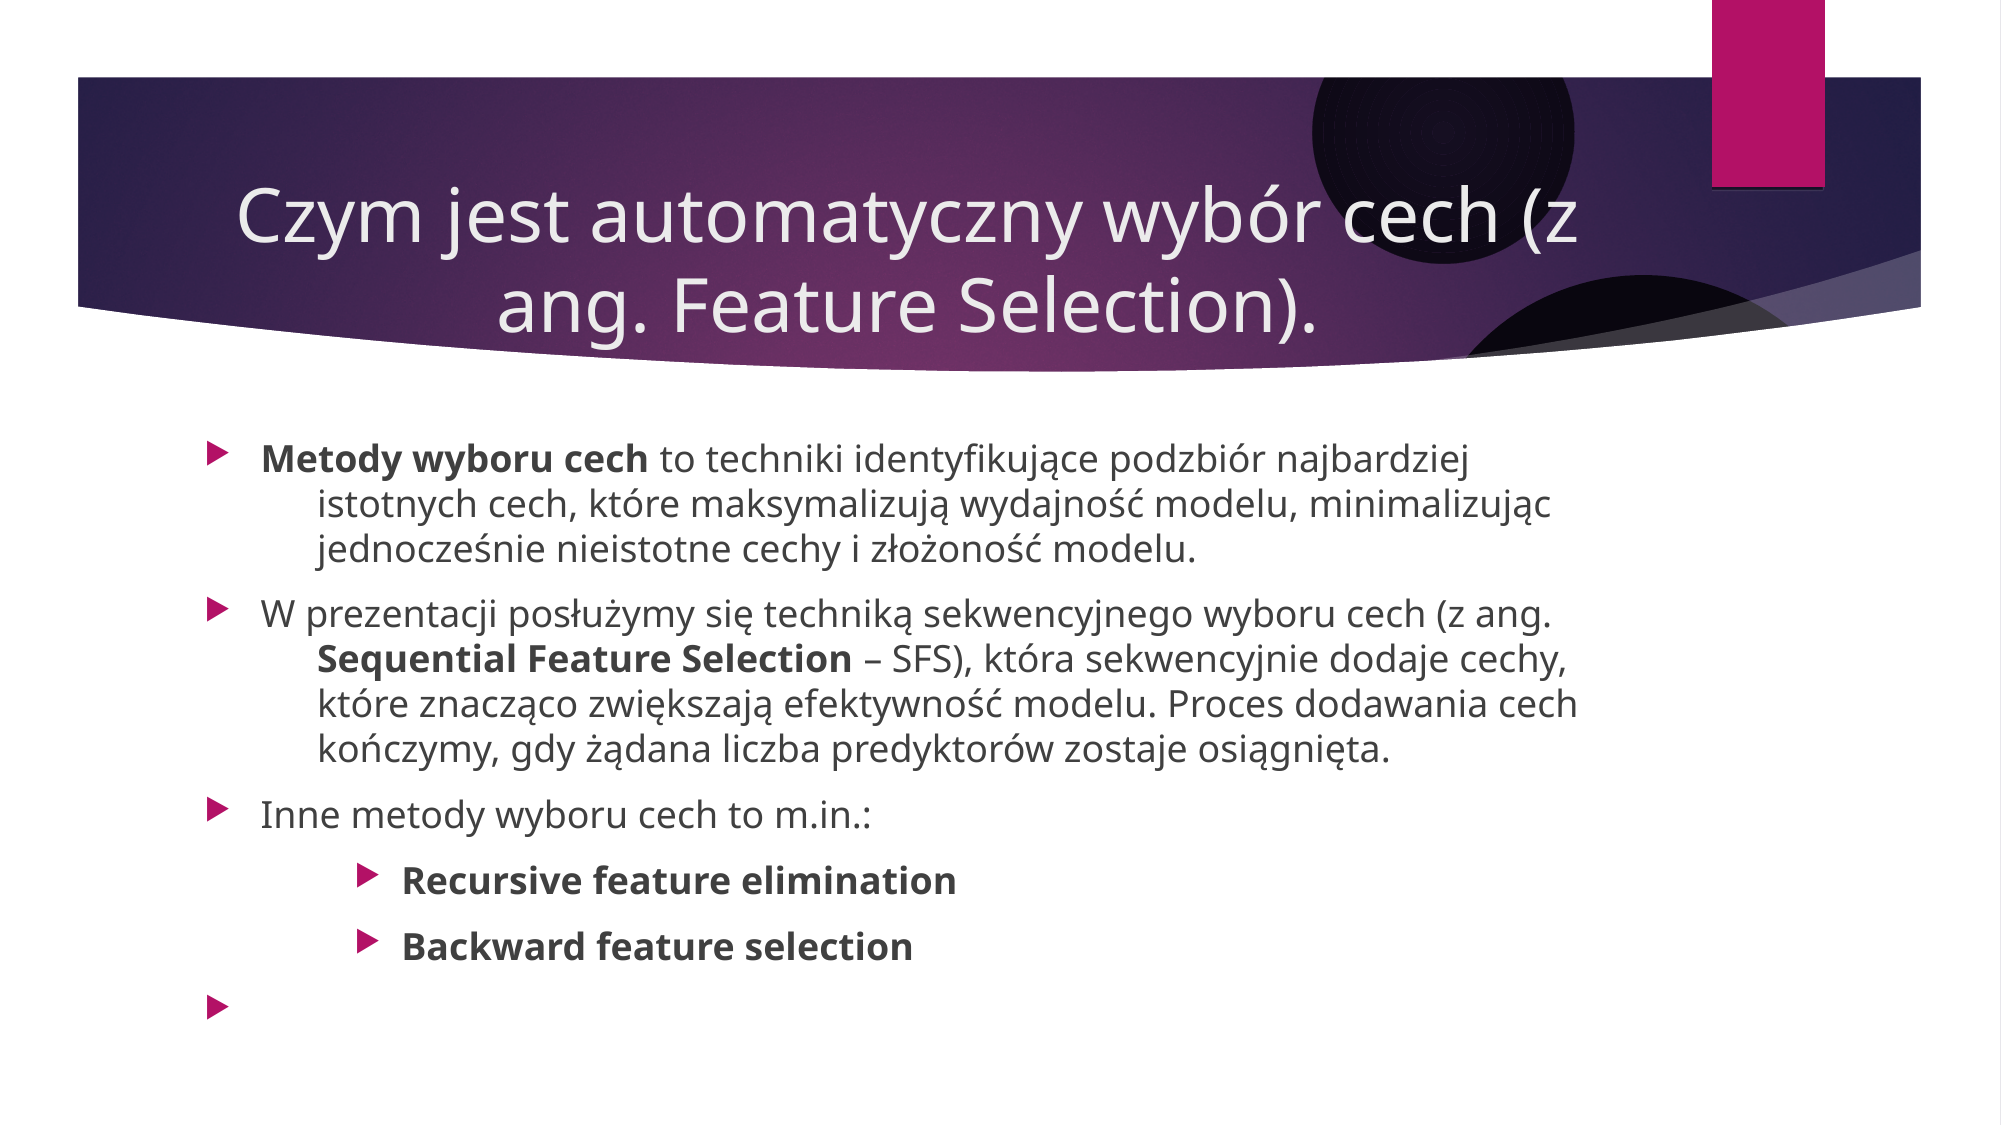

# Czym jest automatyczny wybór cech (z ang. Feature Selection).
Metody wyboru cech to techniki identyfikujące podzbiór najbardziej istotnych cech, które maksymalizują wydajność modelu, minimalizując jednocześnie nieistotne cechy i złożoność modelu.
W prezentacji posłużymy się techniką sekwencyjnego wyboru cech (z ang. Sequential Feature Selection – SFS), która sekwencyjnie dodaje cechy, które znacząco zwiększają efektywność modelu. Proces dodawania cech kończymy, gdy żądana liczba predyktorów zostaje osiągnięta.
Inne metody wyboru cech to m.in.:
Recursive feature elimination
Backward feature selection